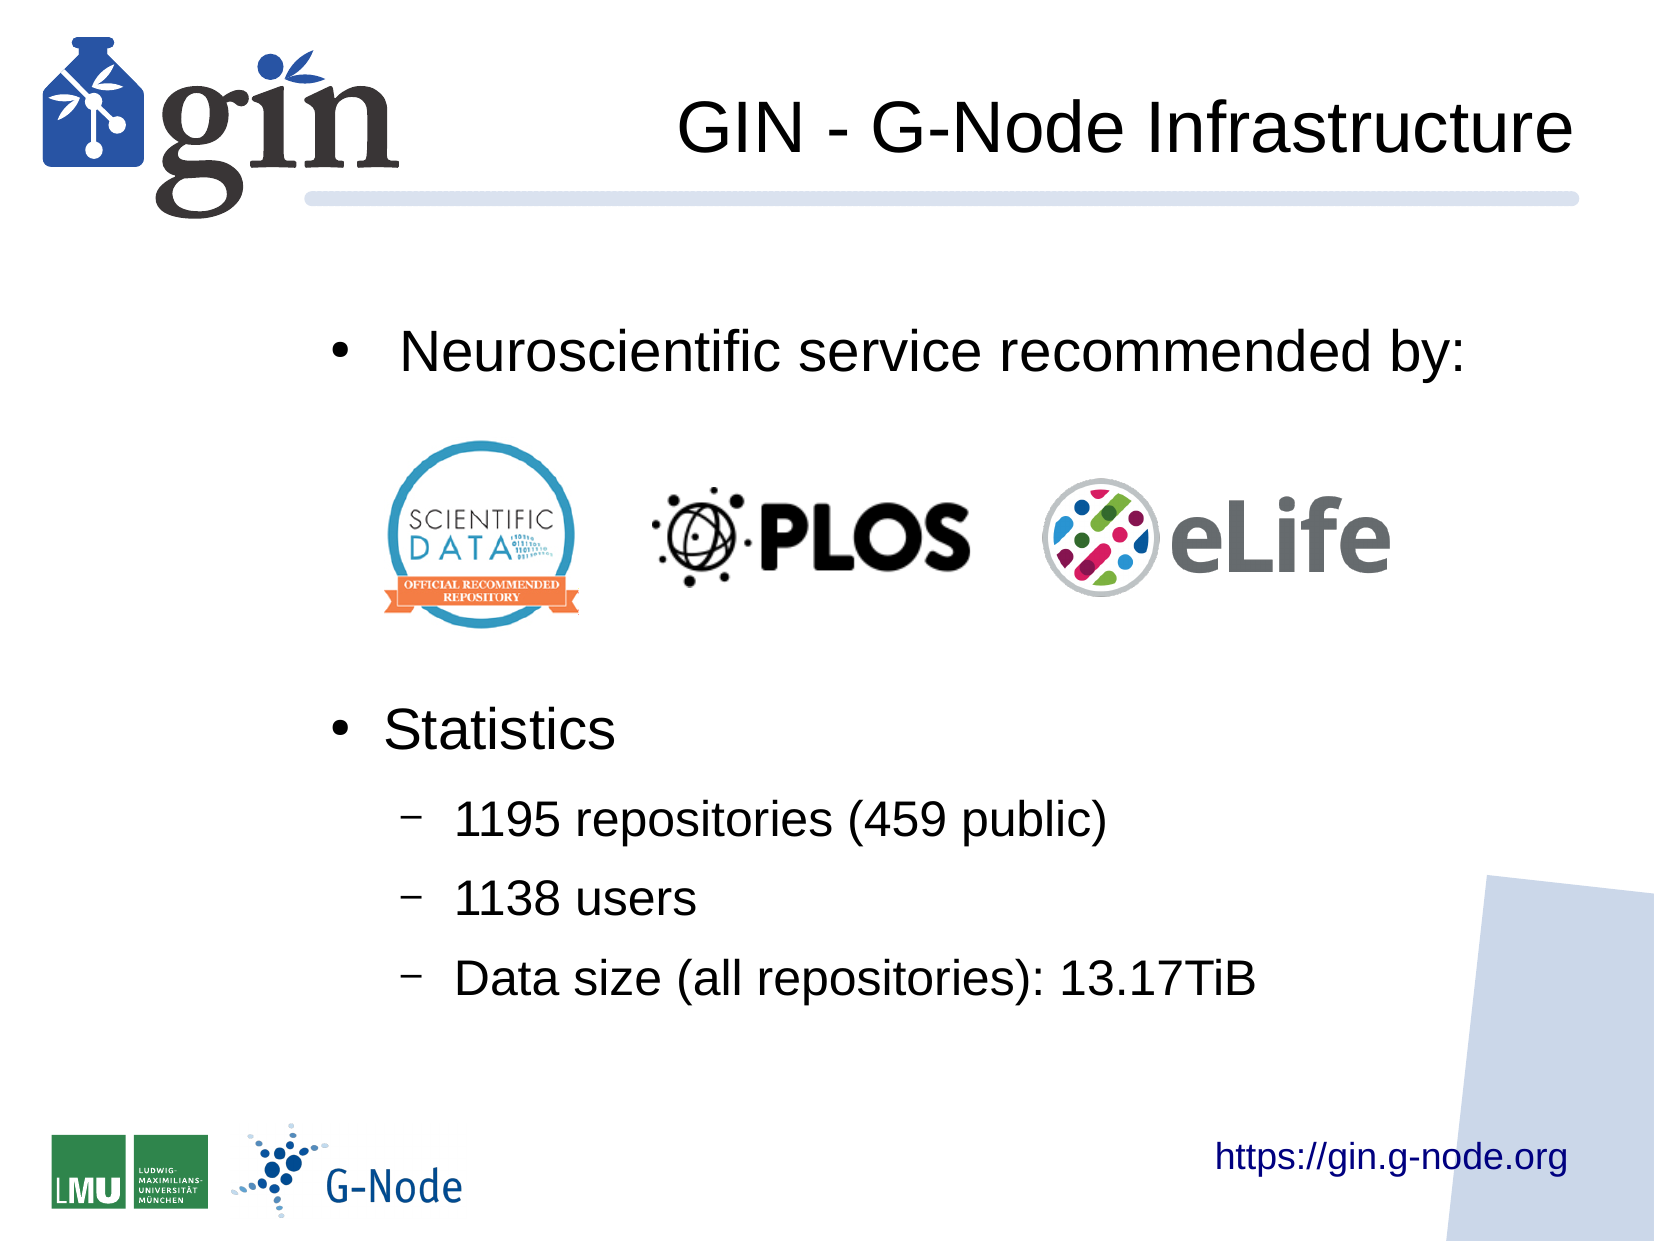

GIN - G-Node Infrastructure
# Neuroscientific service recommended by:
Statistics
1195 repositories (459 public)
1138 users
Data size (all repositories): 13.17TiB
https://gin.g-node.org